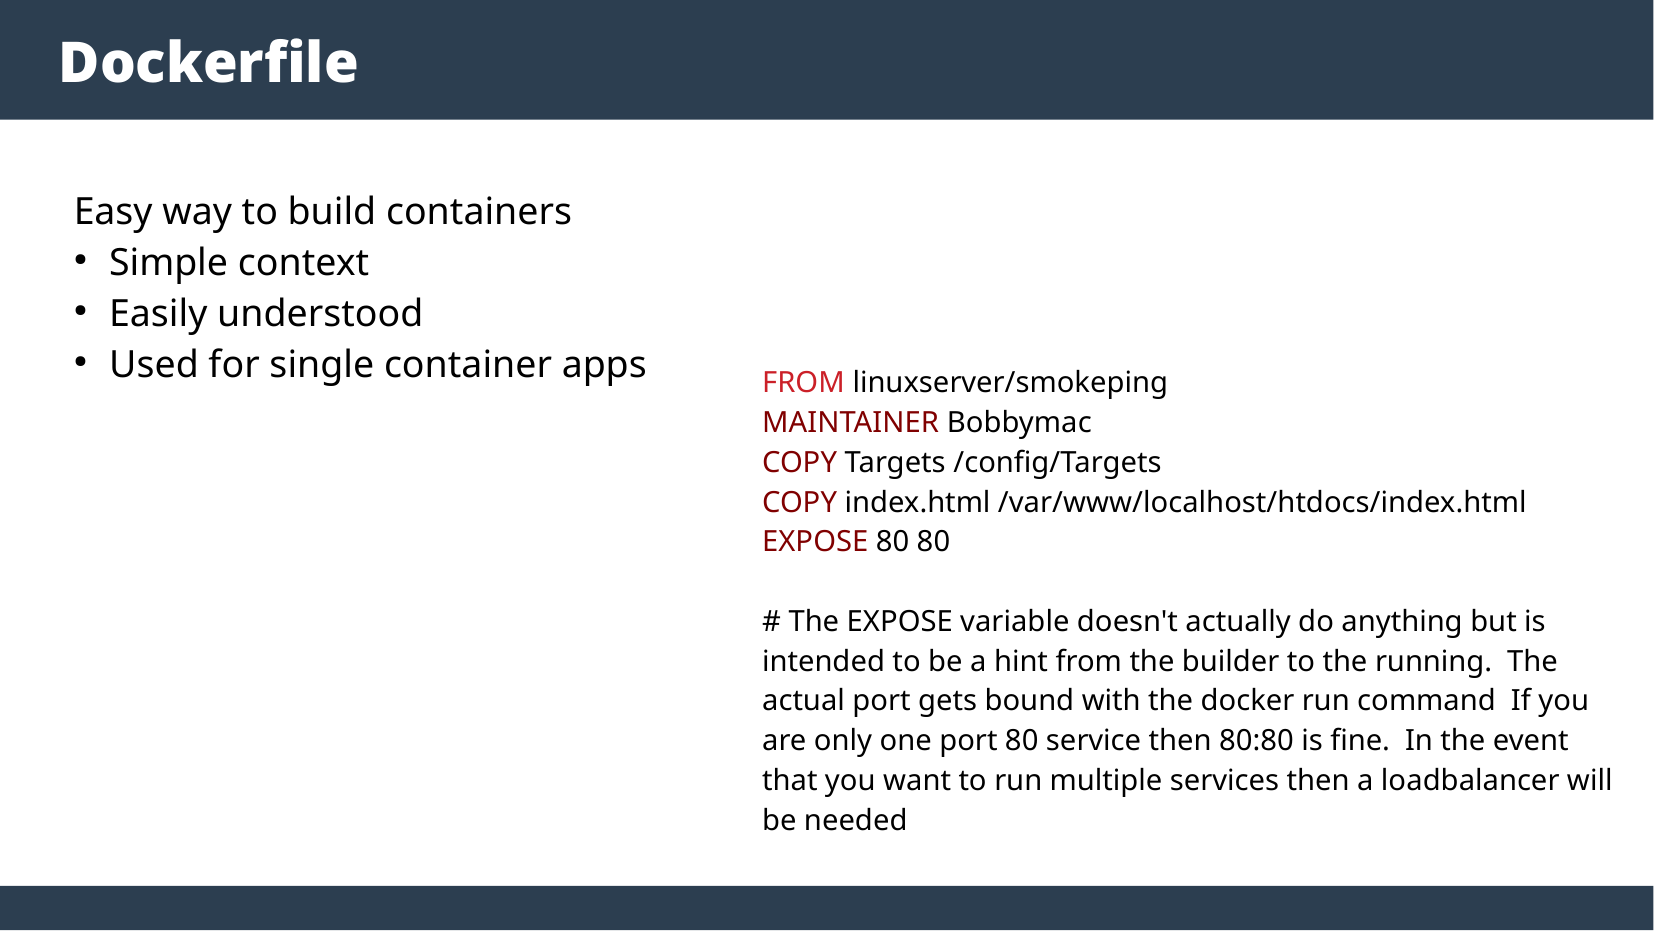

# Dockerfile
Easy way to build containers
Simple context
Easily understood
Used for single container apps
FROM linuxserver/smokeping
MAINTAINER Bobbymac
COPY Targets /config/Targets
COPY index.html /var/www/localhost/htdocs/index.html
EXPOSE 80 80
# The EXPOSE variable doesn't actually do anything but is intended to be a hint from the builder to the running. The actual port gets bound with the docker run command If you are only one port 80 service then 80:80 is fine. In the event that you want to run multiple services then a loadbalancer will be needed